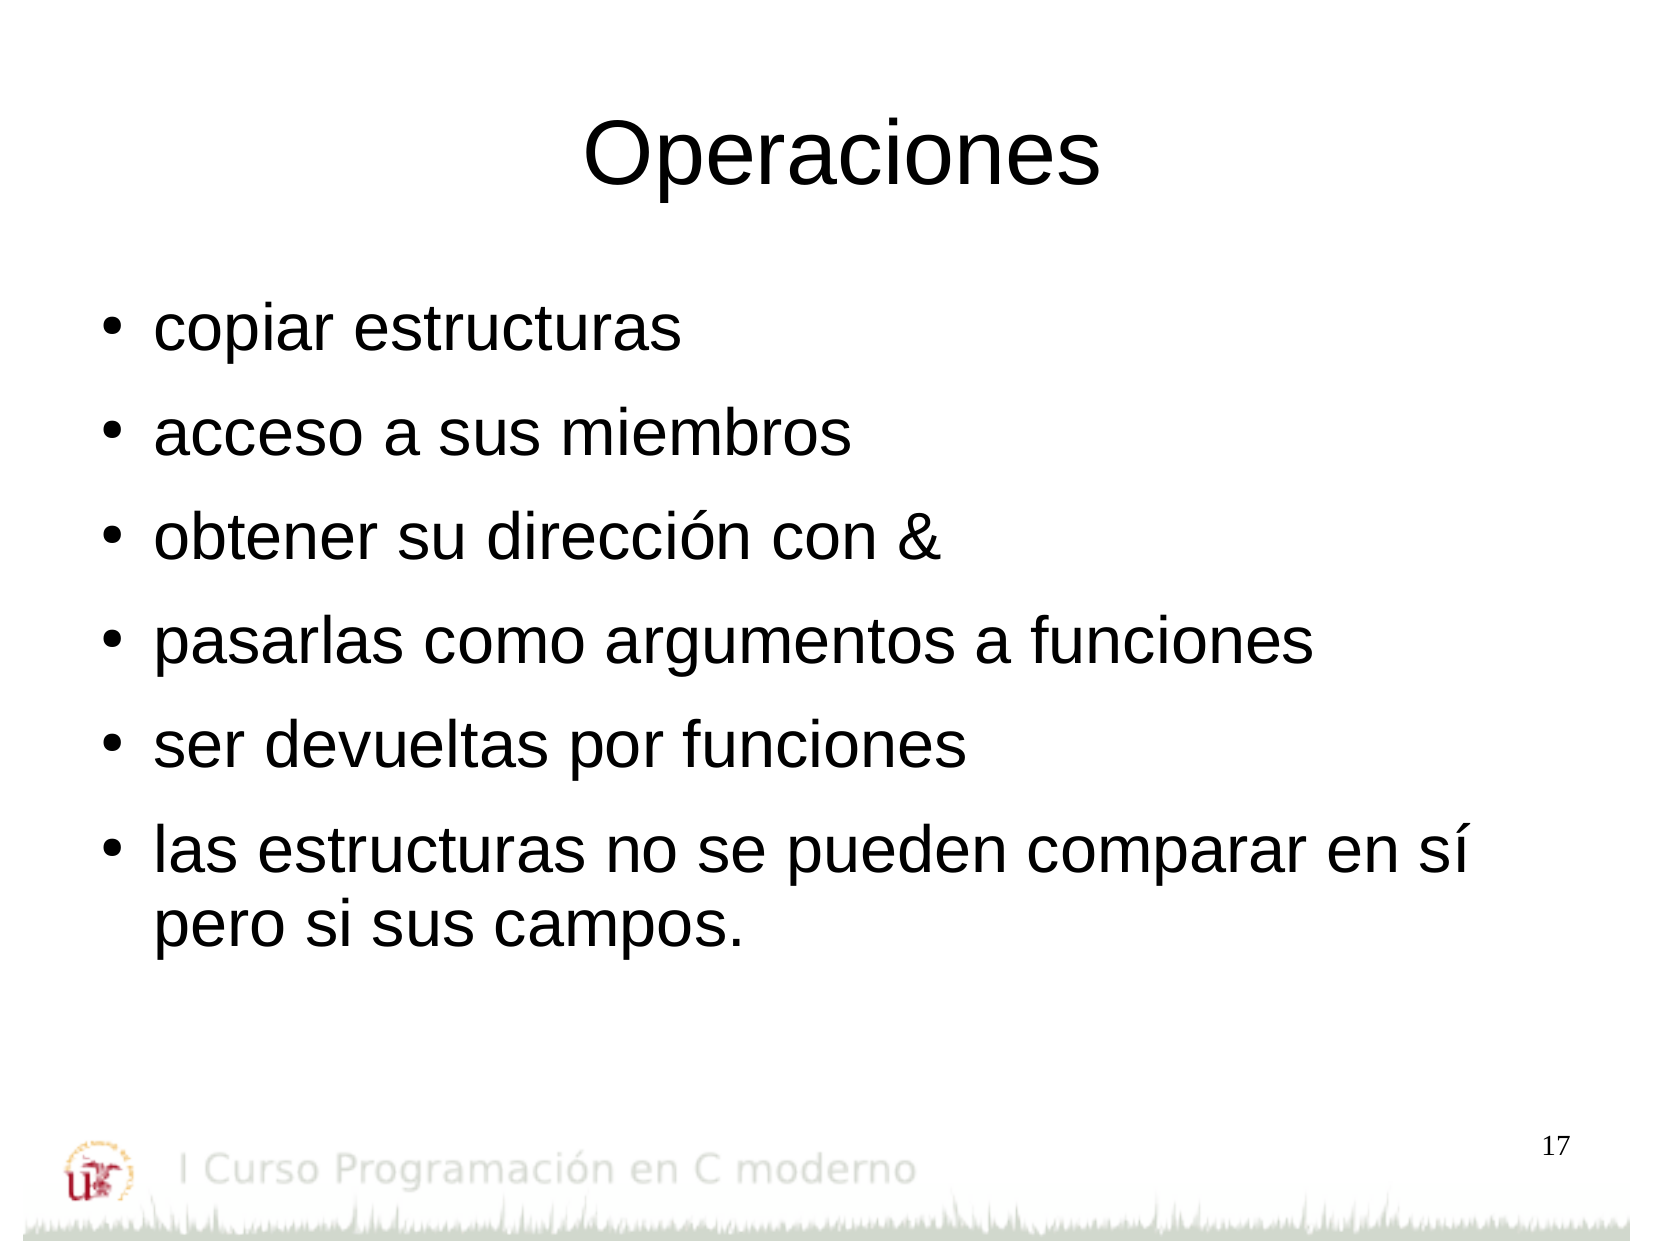

# Operaciones
copiar estructuras
acceso a sus miembros
obtener su dirección con &
pasarlas como argumentos a funciones
ser devueltas por funciones
las estructuras no se pueden comparar en sí pero si sus campos.
17